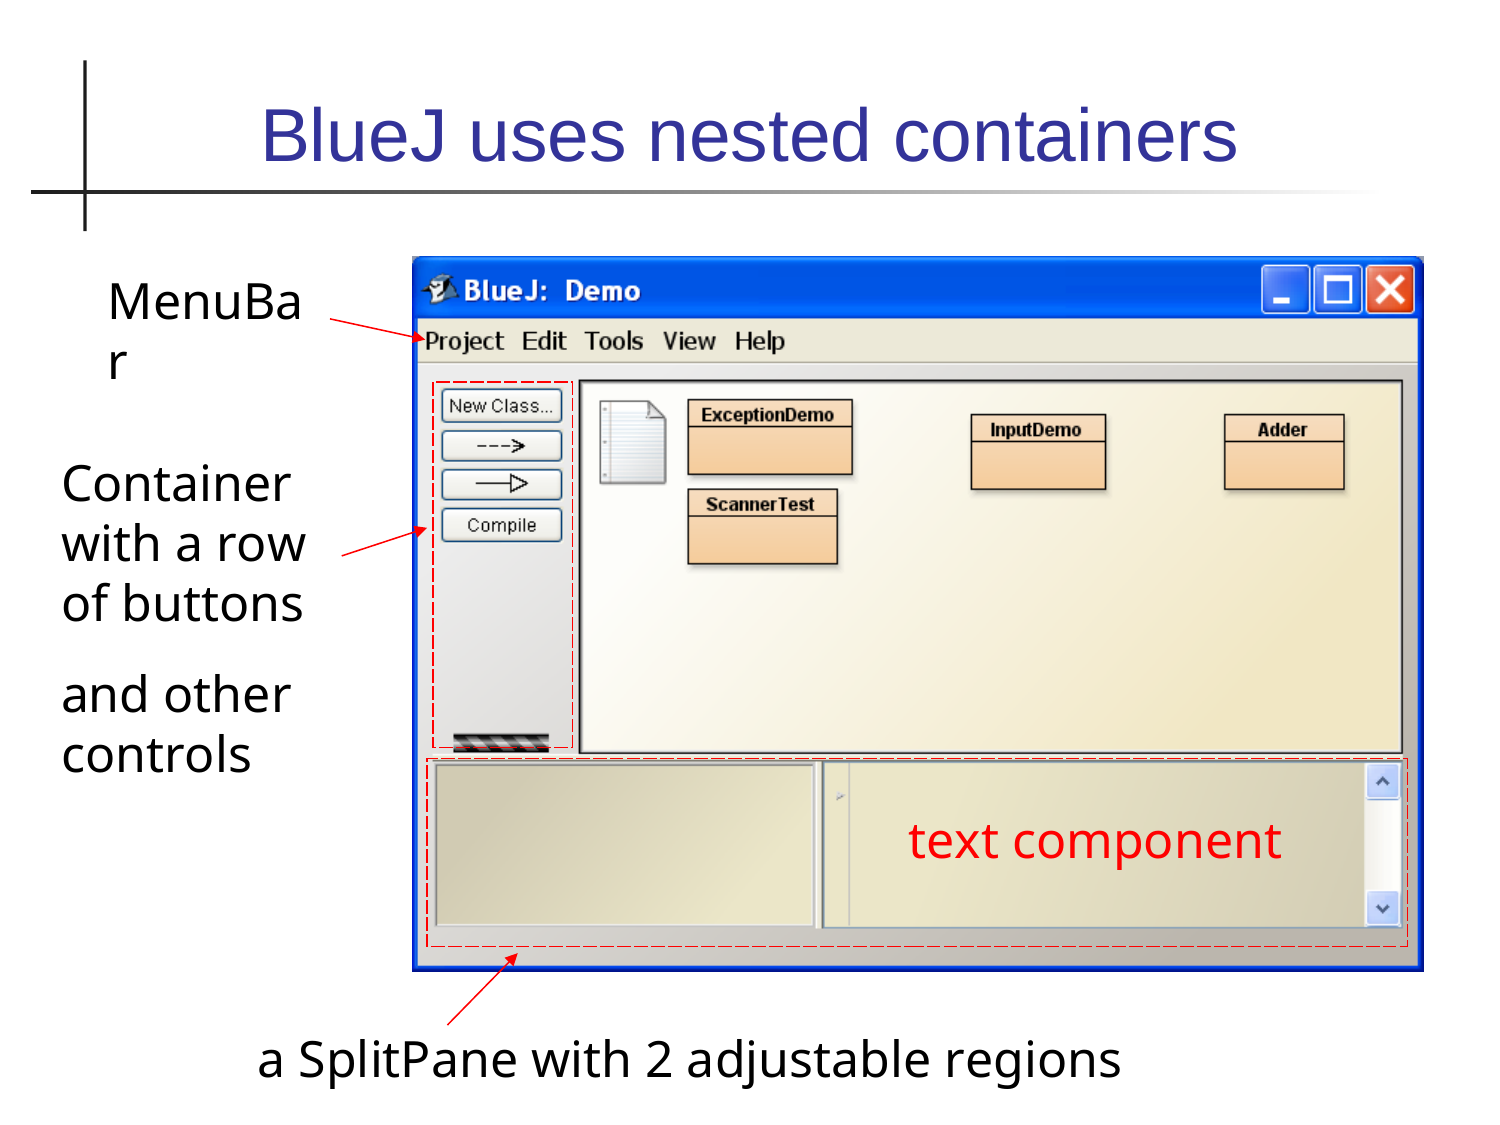

# BlueJ uses nested containers
MenuBar
Container with a row of buttons
and other controls
text component
a SplitPane with 2 adjustable regions